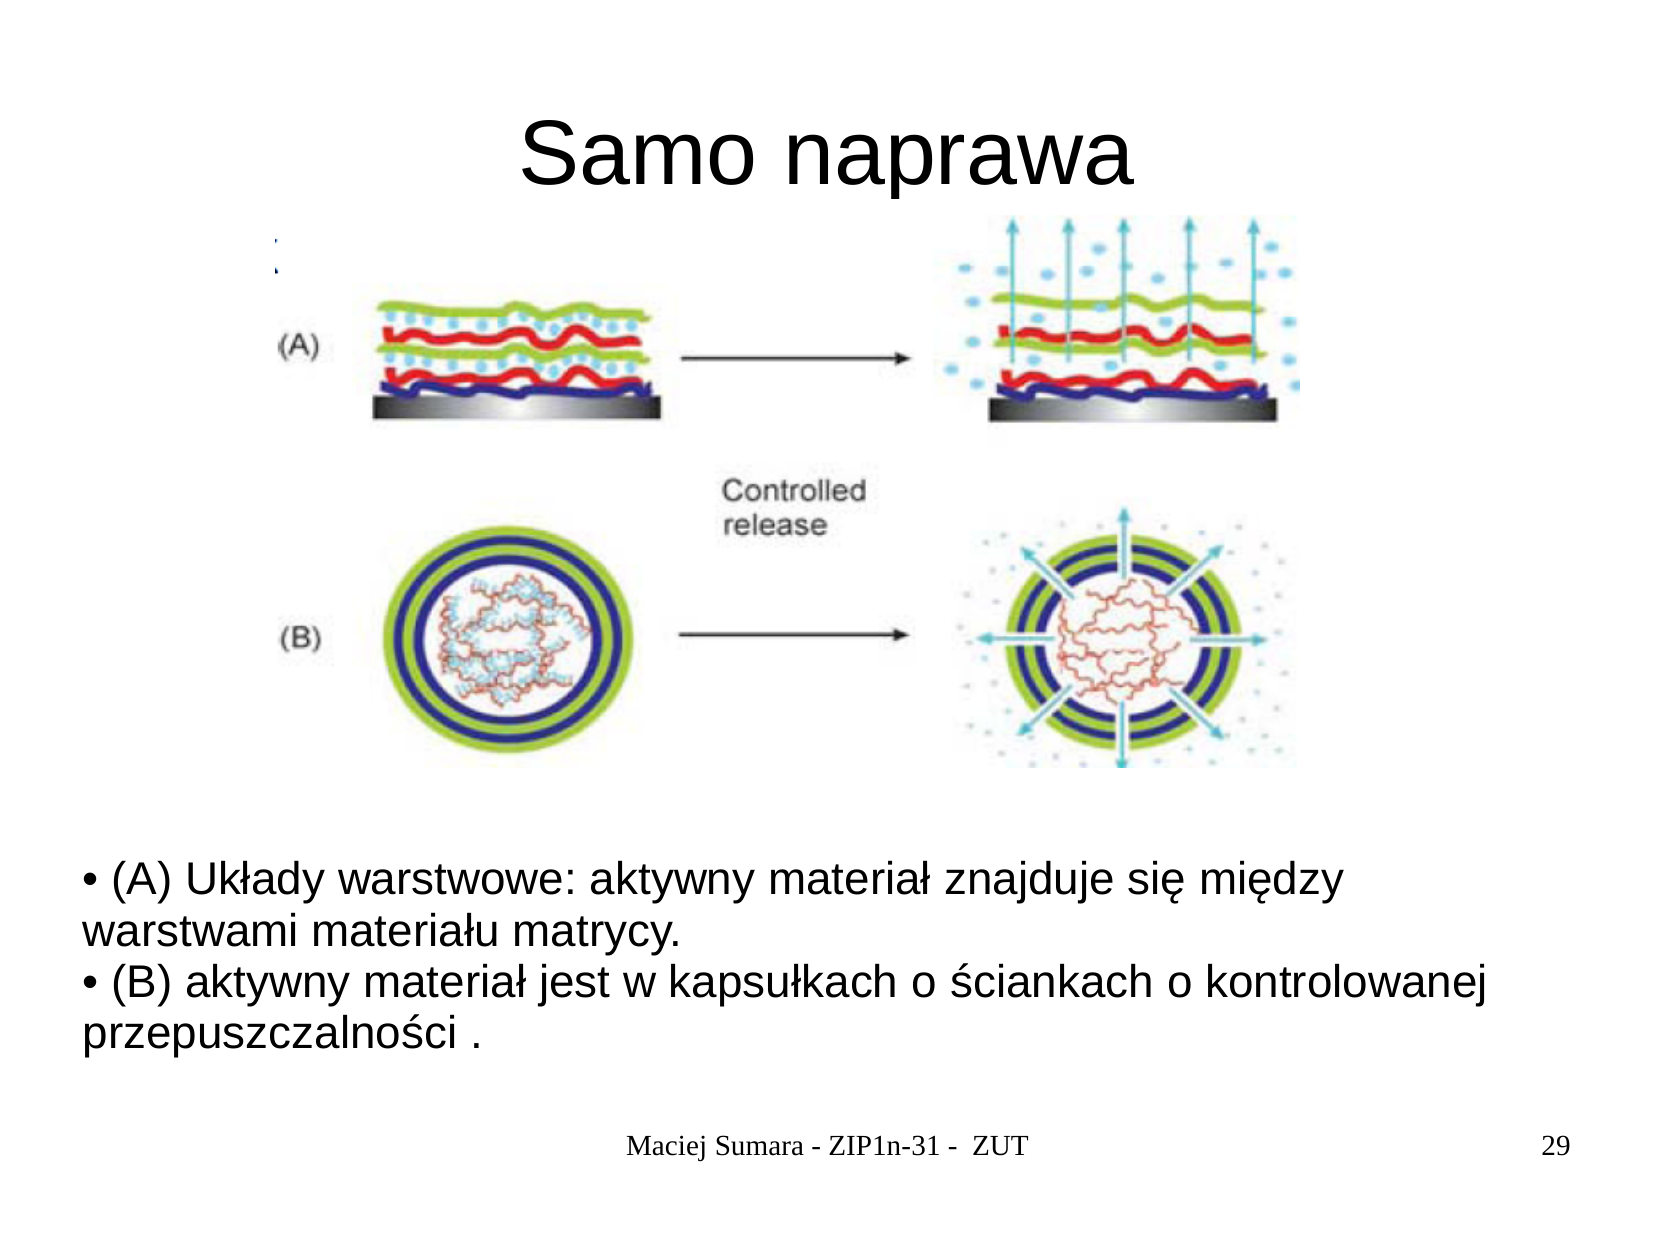

# Samo naprawa
• (A) Układy warstwowe: aktywny materiał znajduje się między warstwami materiału matrycy.
• (B) aktywny materiał jest w kapsułkach o ściankach o kontrolowanej przepuszczalności .
Maciej Sumara - ZIP1n-31 - ZUT
29